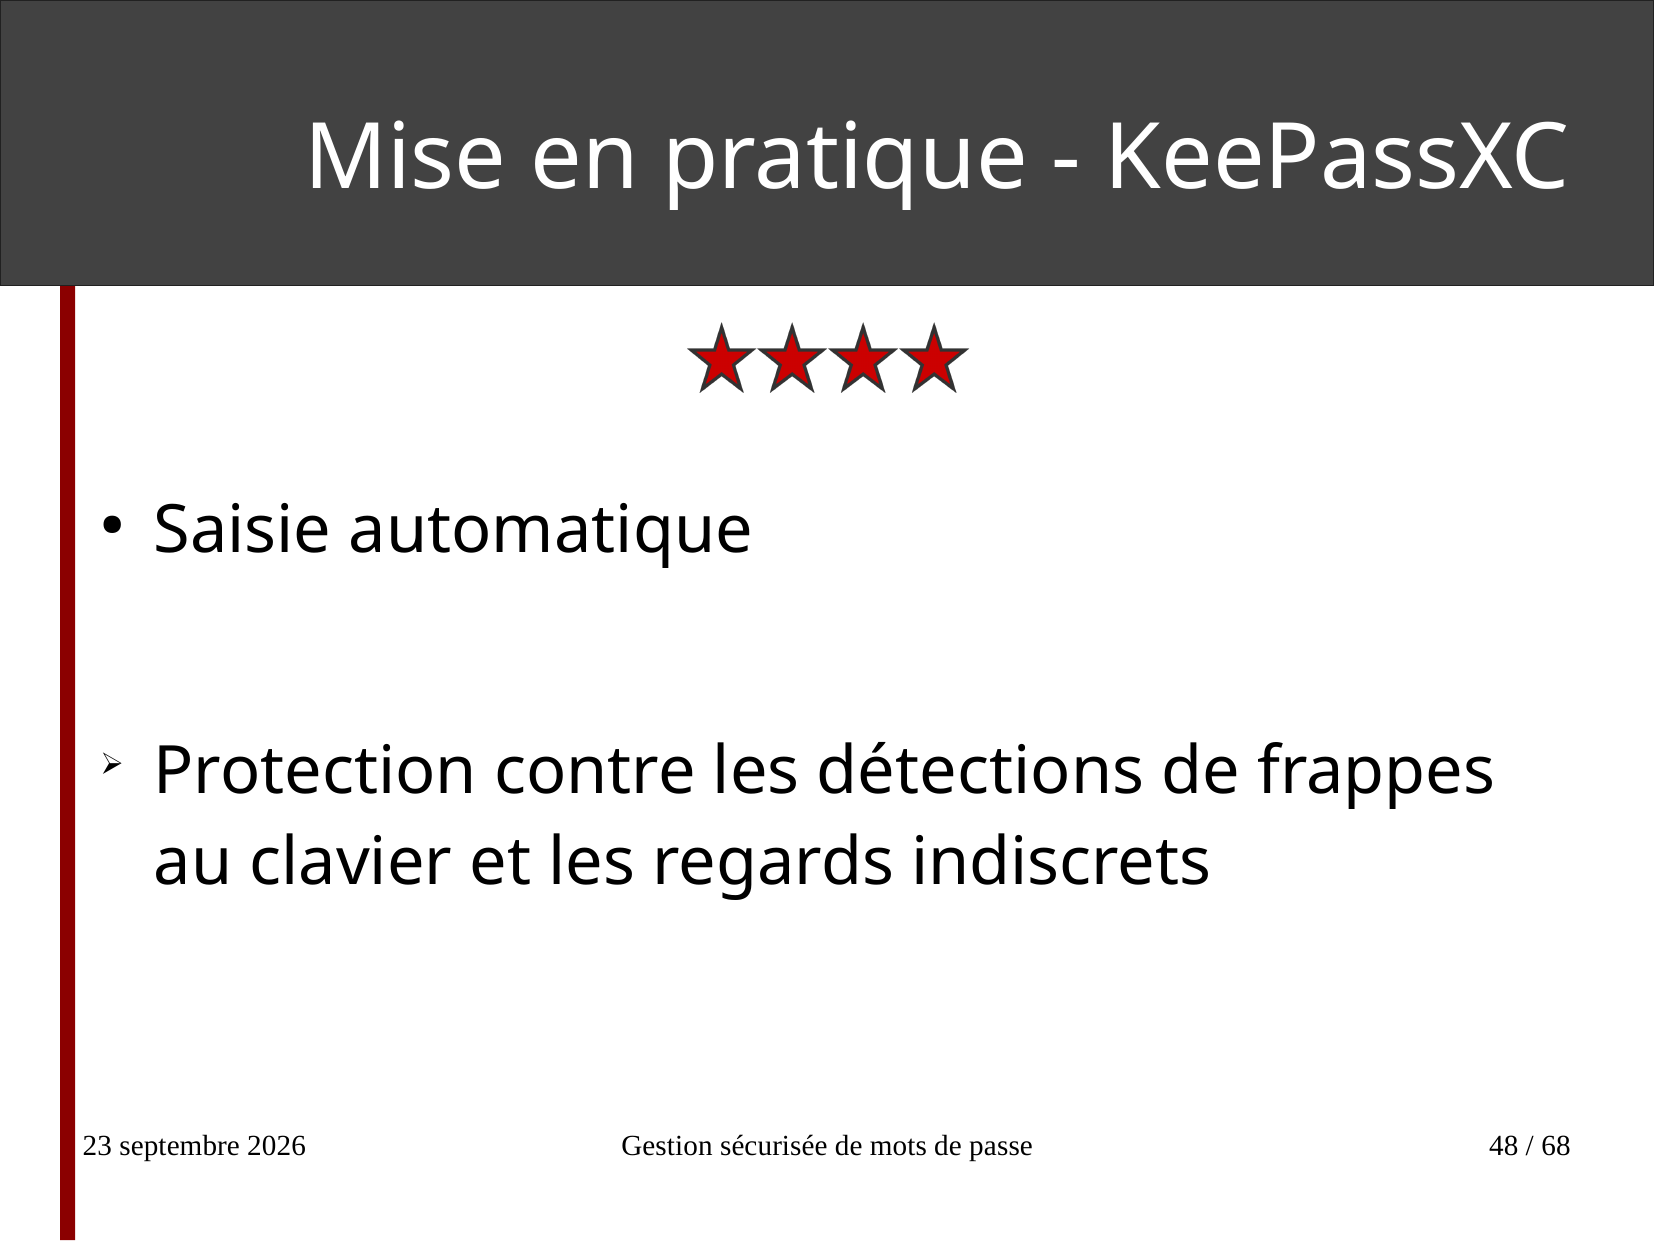

# Mise en pratique - KeePassXC
Saisie automatique
Protection contre les détections de frappes au clavier et les regards indiscrets
Gestion sécurisée de mots de passe
48